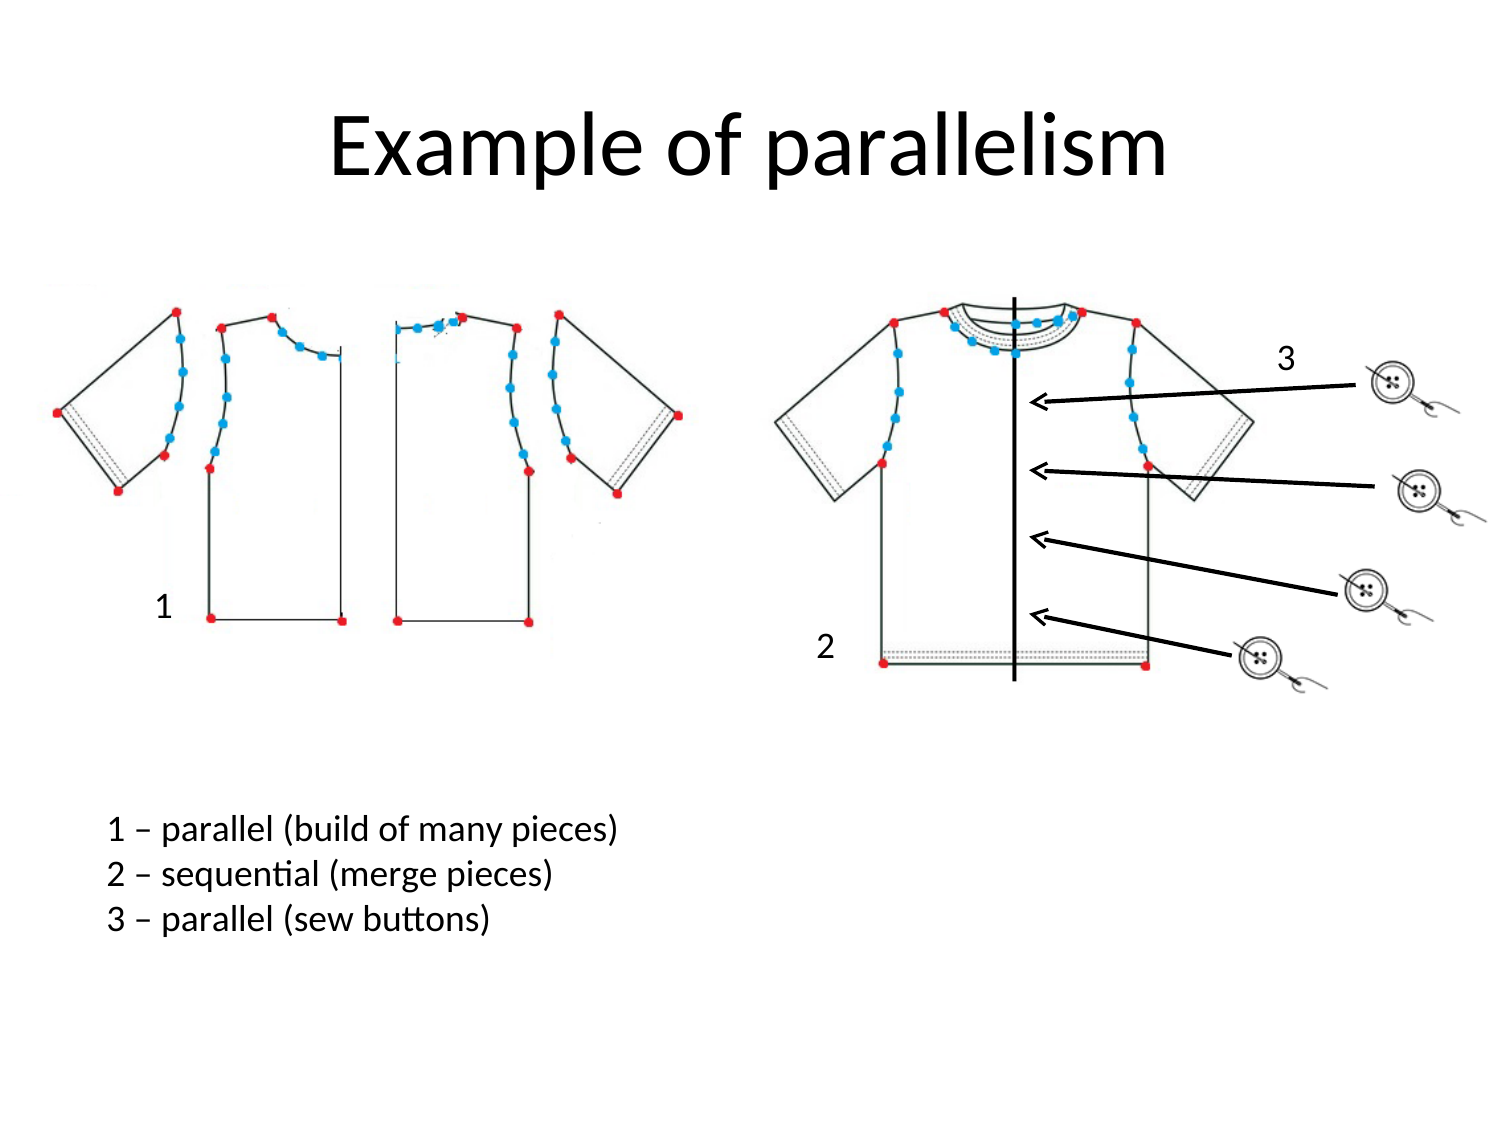

# Example of parallelism
3
1
2
1 – parallel (build of many pieces)
2 – sequential (merge pieces)
3 – parallel (sew buttons)